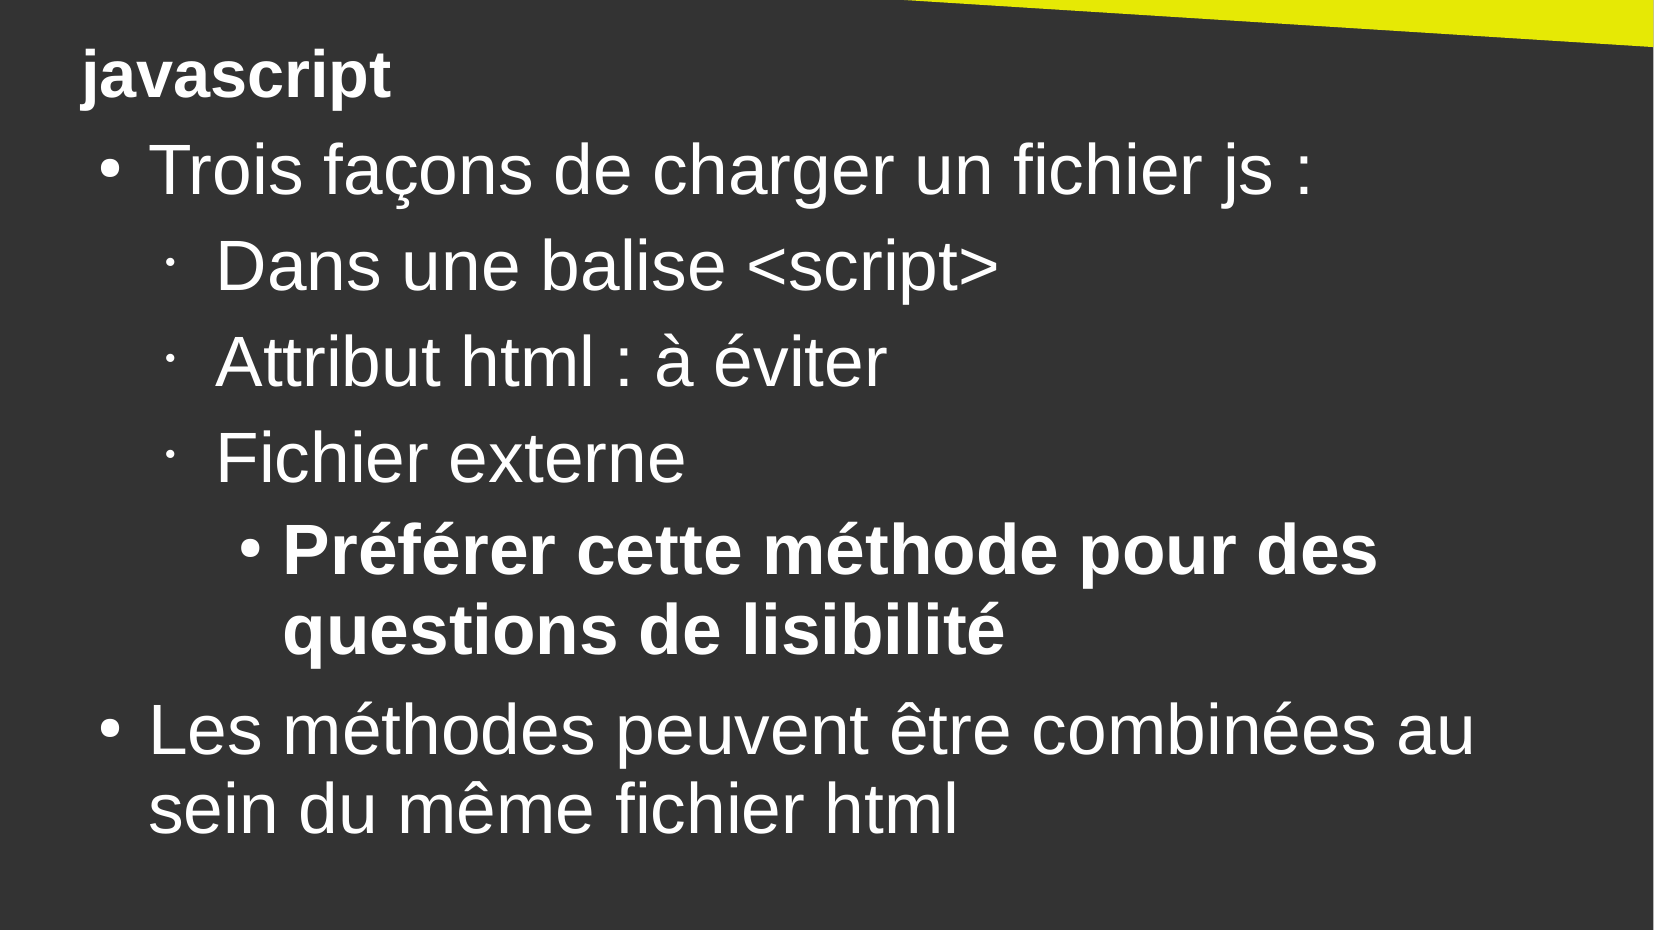

javascript
# Trois façons de charger un fichier js :
Dans une balise <script>
Attribut html : à éviter
Fichier externe
Préférer cette méthode pour des questions de lisibilité
Les méthodes peuvent être combinées au sein du même fichier html